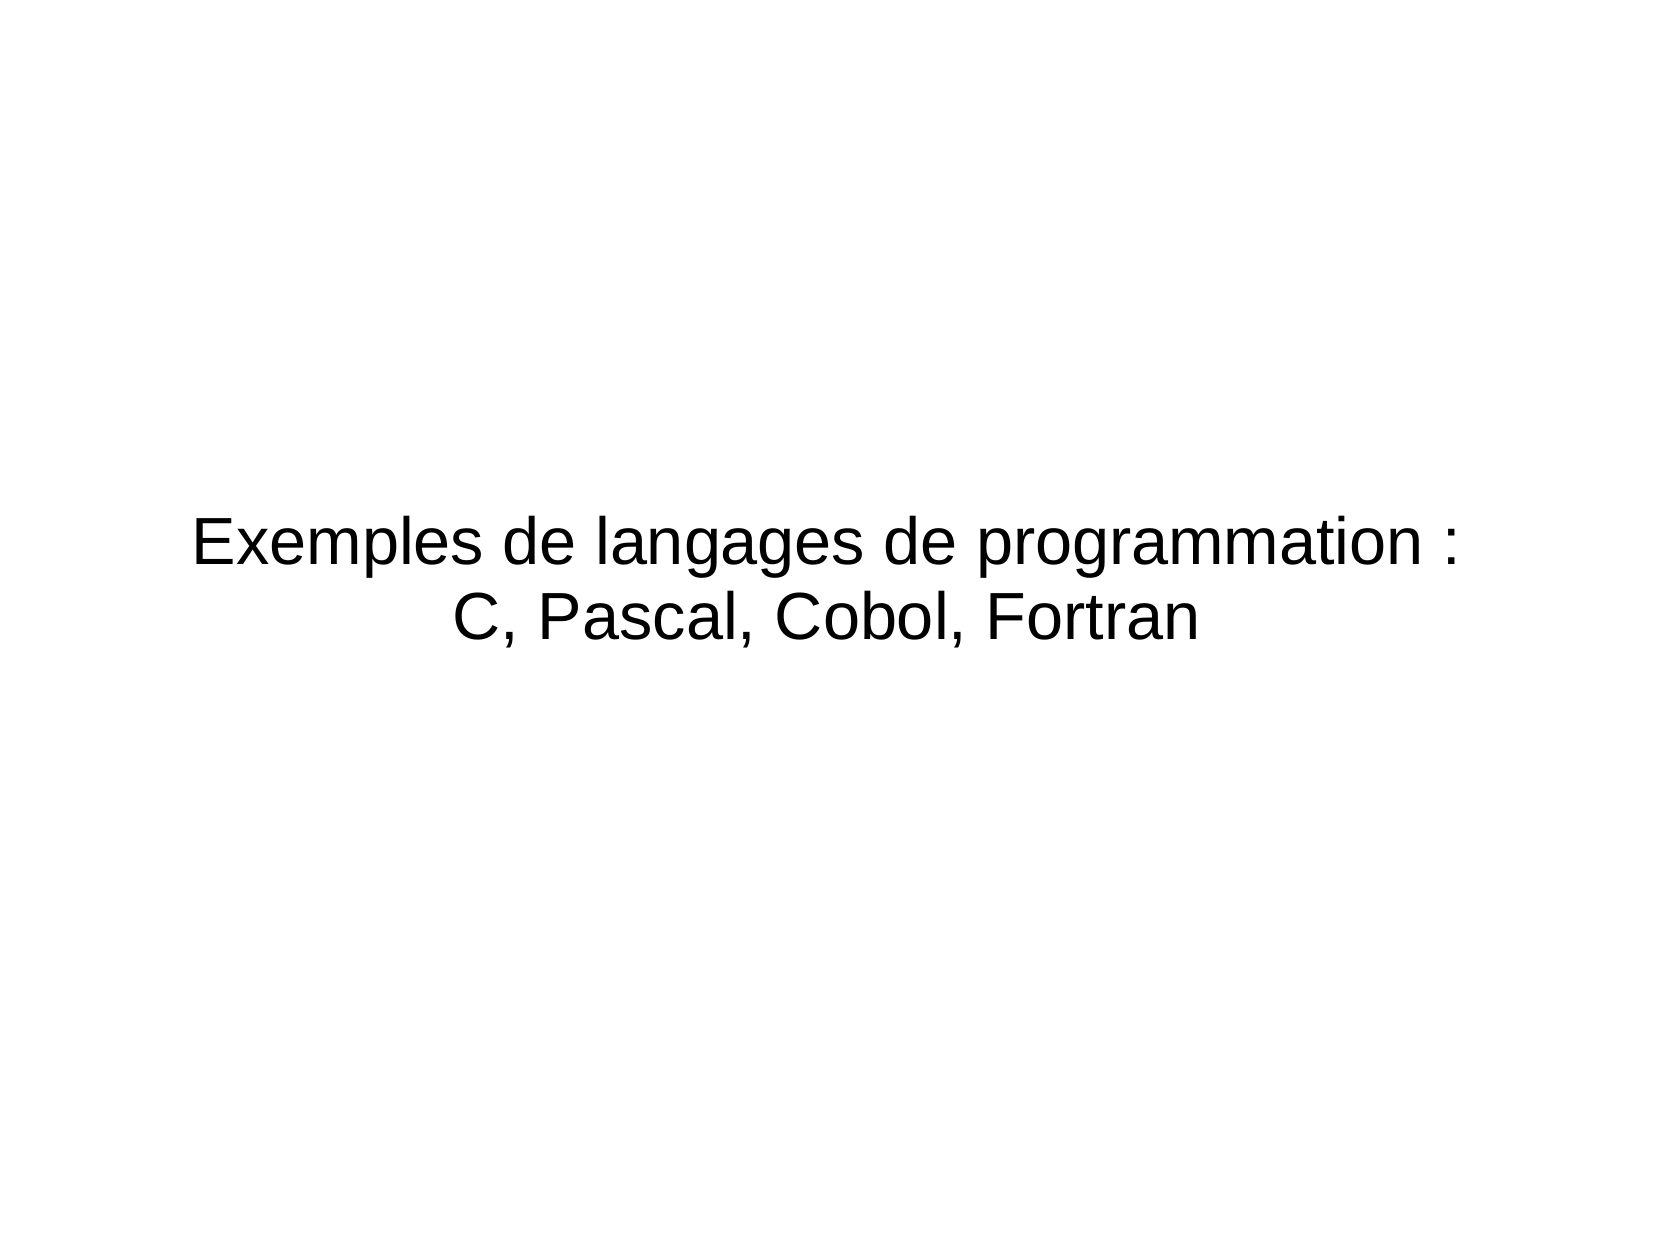

# Exemples de langages de programmation :
C, Pascal, Cobol, Fortran